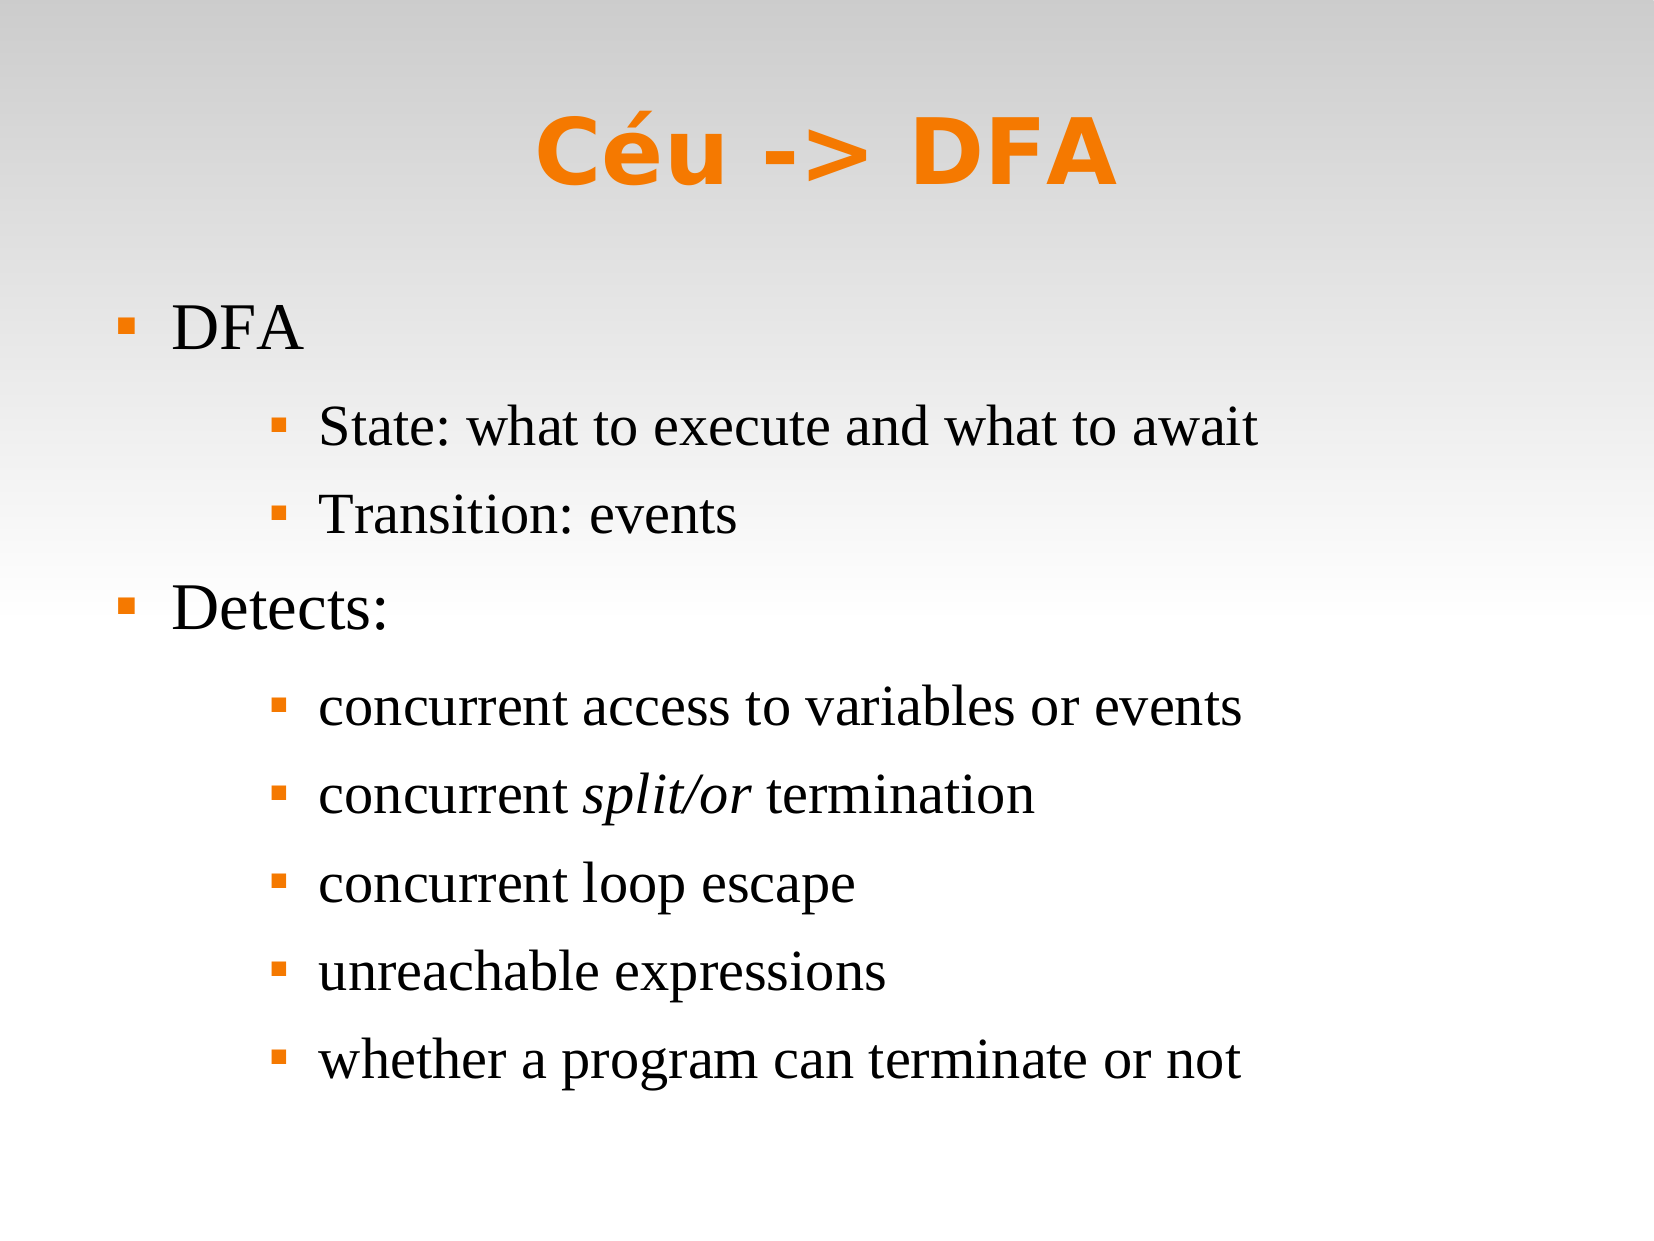

# Céu -> DFA
DFA
State: what to execute and what to await
Transition: events
Detects:
concurrent access to variables or events
concurrent split/or termination
concurrent loop escape
unreachable expressions
whether a program can terminate or not